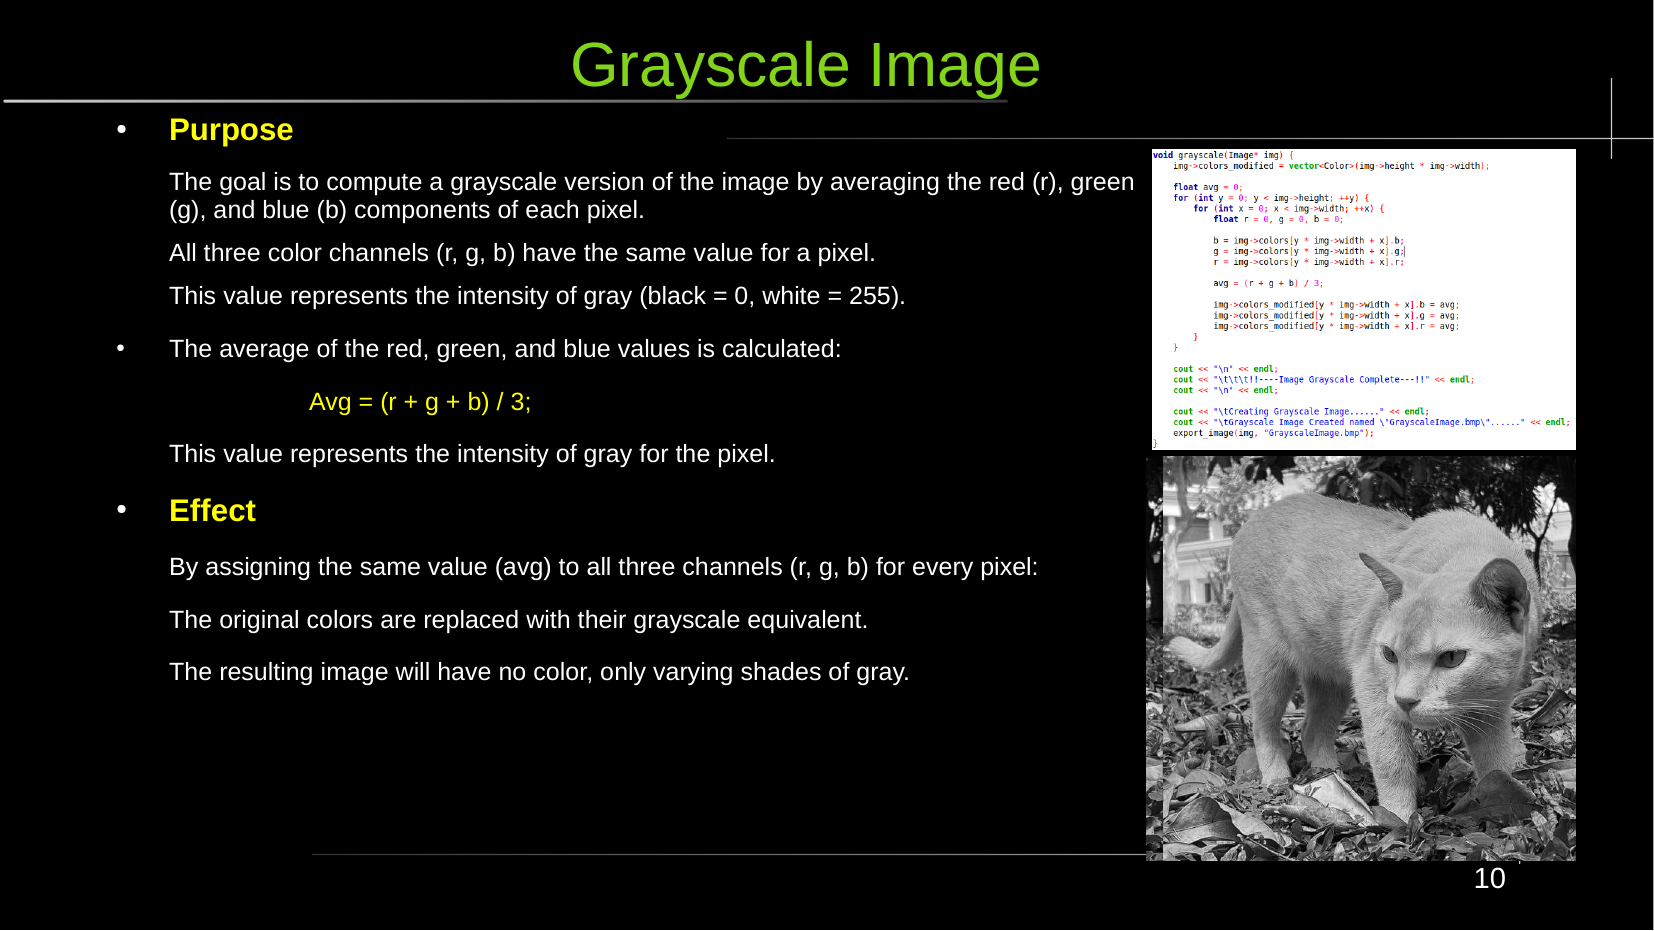

# Grayscale Image
Purpose
The goal is to compute a grayscale version of the image by averaging the red (r), green (g), and blue (b) components of each pixel.
All three color channels (r, g, b) have the same value for a pixel.
This value represents the intensity of gray (black = 0, white = 255).
The average of the red, green, and blue values is calculated:
 Avg = (r + g + b) / 3;
This value represents the intensity of gray for the pixel.
Effect
By assigning the same value (avg) to all three channels (r, g, b) for every pixel:
The original colors are replaced with their grayscale equivalent.
The resulting image will have no color, only varying shades of gray.
10